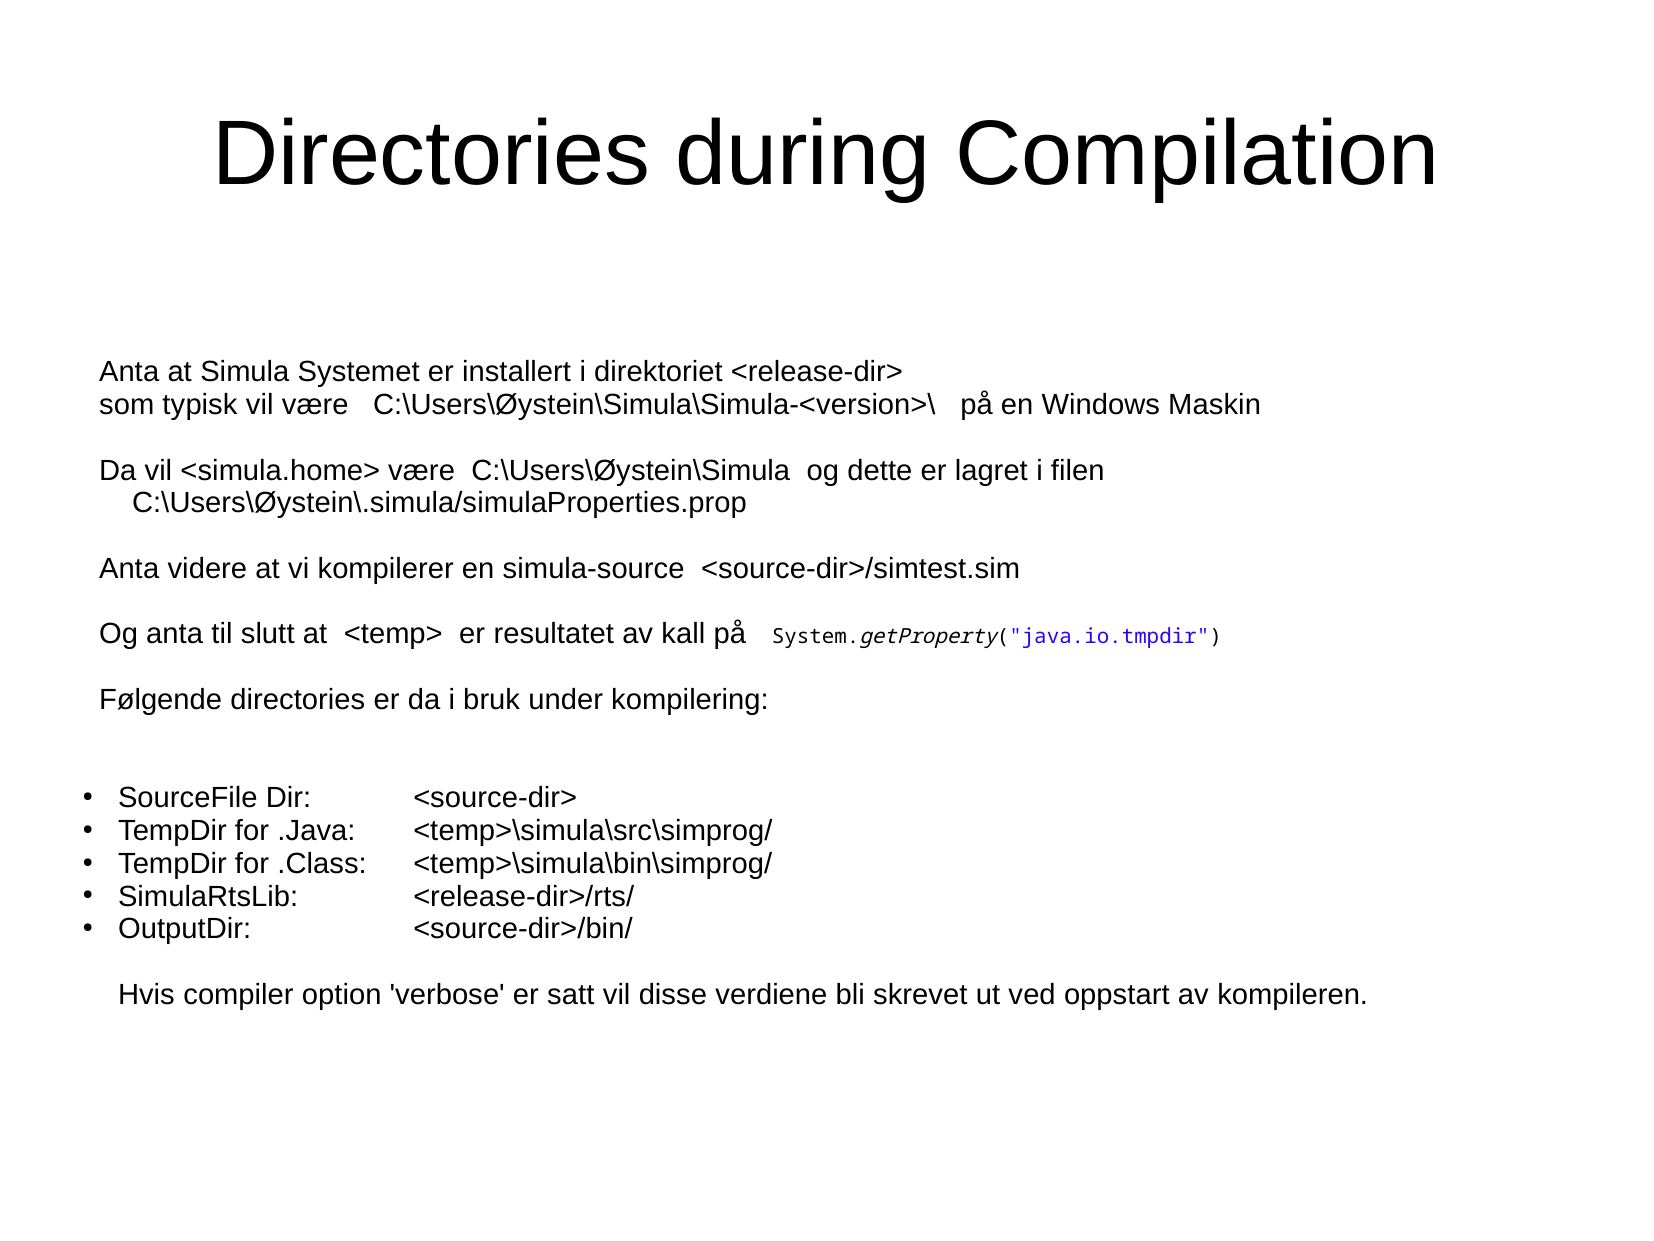

# Directories during Compilation
 Anta at Simula Systemet er installert i direktoriet <release-dir>
 som typisk vil være C:\Users\Øystein\Simula\Simula-<version>\ på en Windows Maskin
 Da vil <simula.home> være C:\Users\Øystein\Simula og dette er lagret i filen
 C:\Users\Øystein\.simula/simulaProperties.prop
 Anta videre at vi kompilerer en simula-source <source-dir>/simtest.sim
 Og anta til slutt at <temp> er resultatet av kall på System.getProperty("java.io.tmpdir")
 Følgende directories er da i bruk under kompilering:
SourceFile Dir:		<source-dir>
TempDir for .Java:	<temp>\simula\src\simprog/
TempDir for .Class:	<temp>\simula\bin\simprog/
SimulaRtsLib:		<release-dir>/rts/
OutputDir:			<source-dir>/bin/
Hvis compiler option 'verbose' er satt vil disse verdiene bli skrevet ut ved oppstart av kompileren.